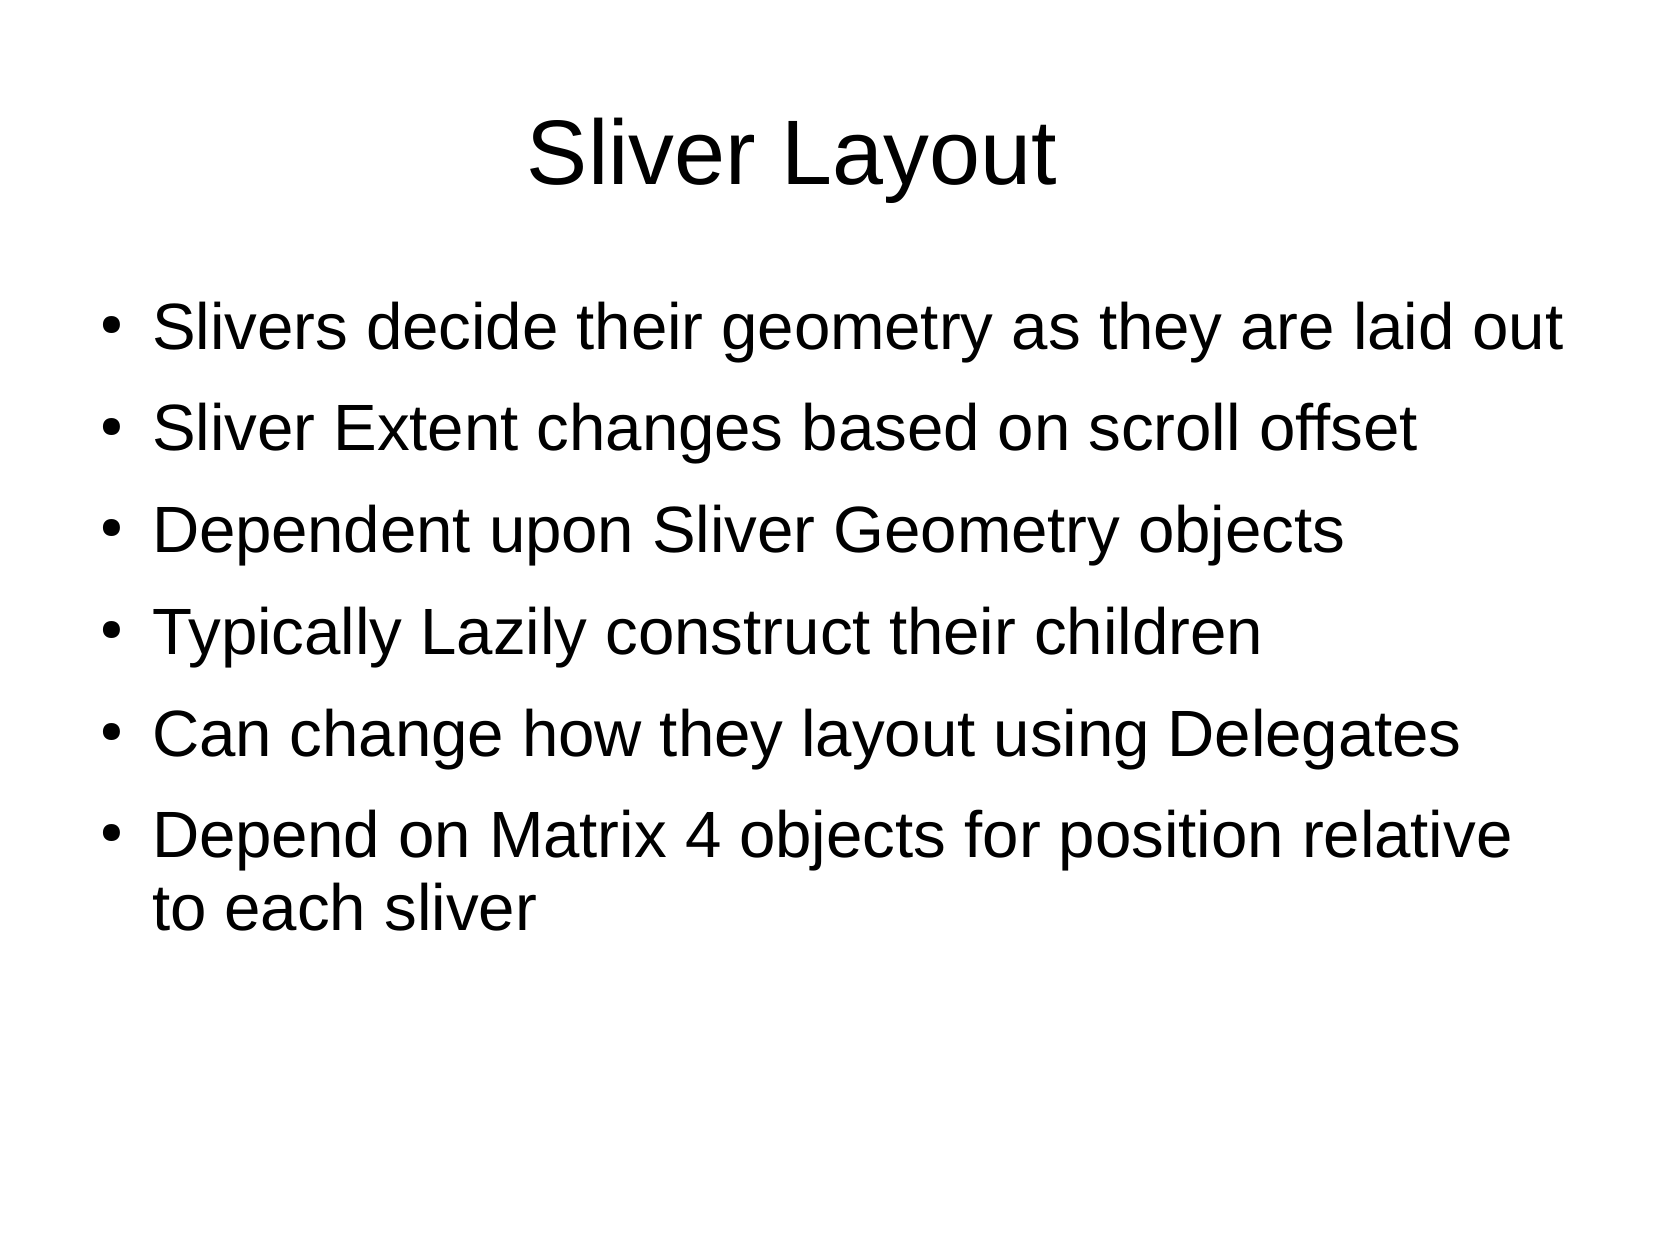

# Sliver Layout
Slivers decide their geometry as they are laid out
Sliver Extent changes based on scroll offset
Dependent upon Sliver Geometry objects
Typically Lazily construct their children
Can change how they layout using Delegates
Depend on Matrix 4 objects for position relative to each sliver